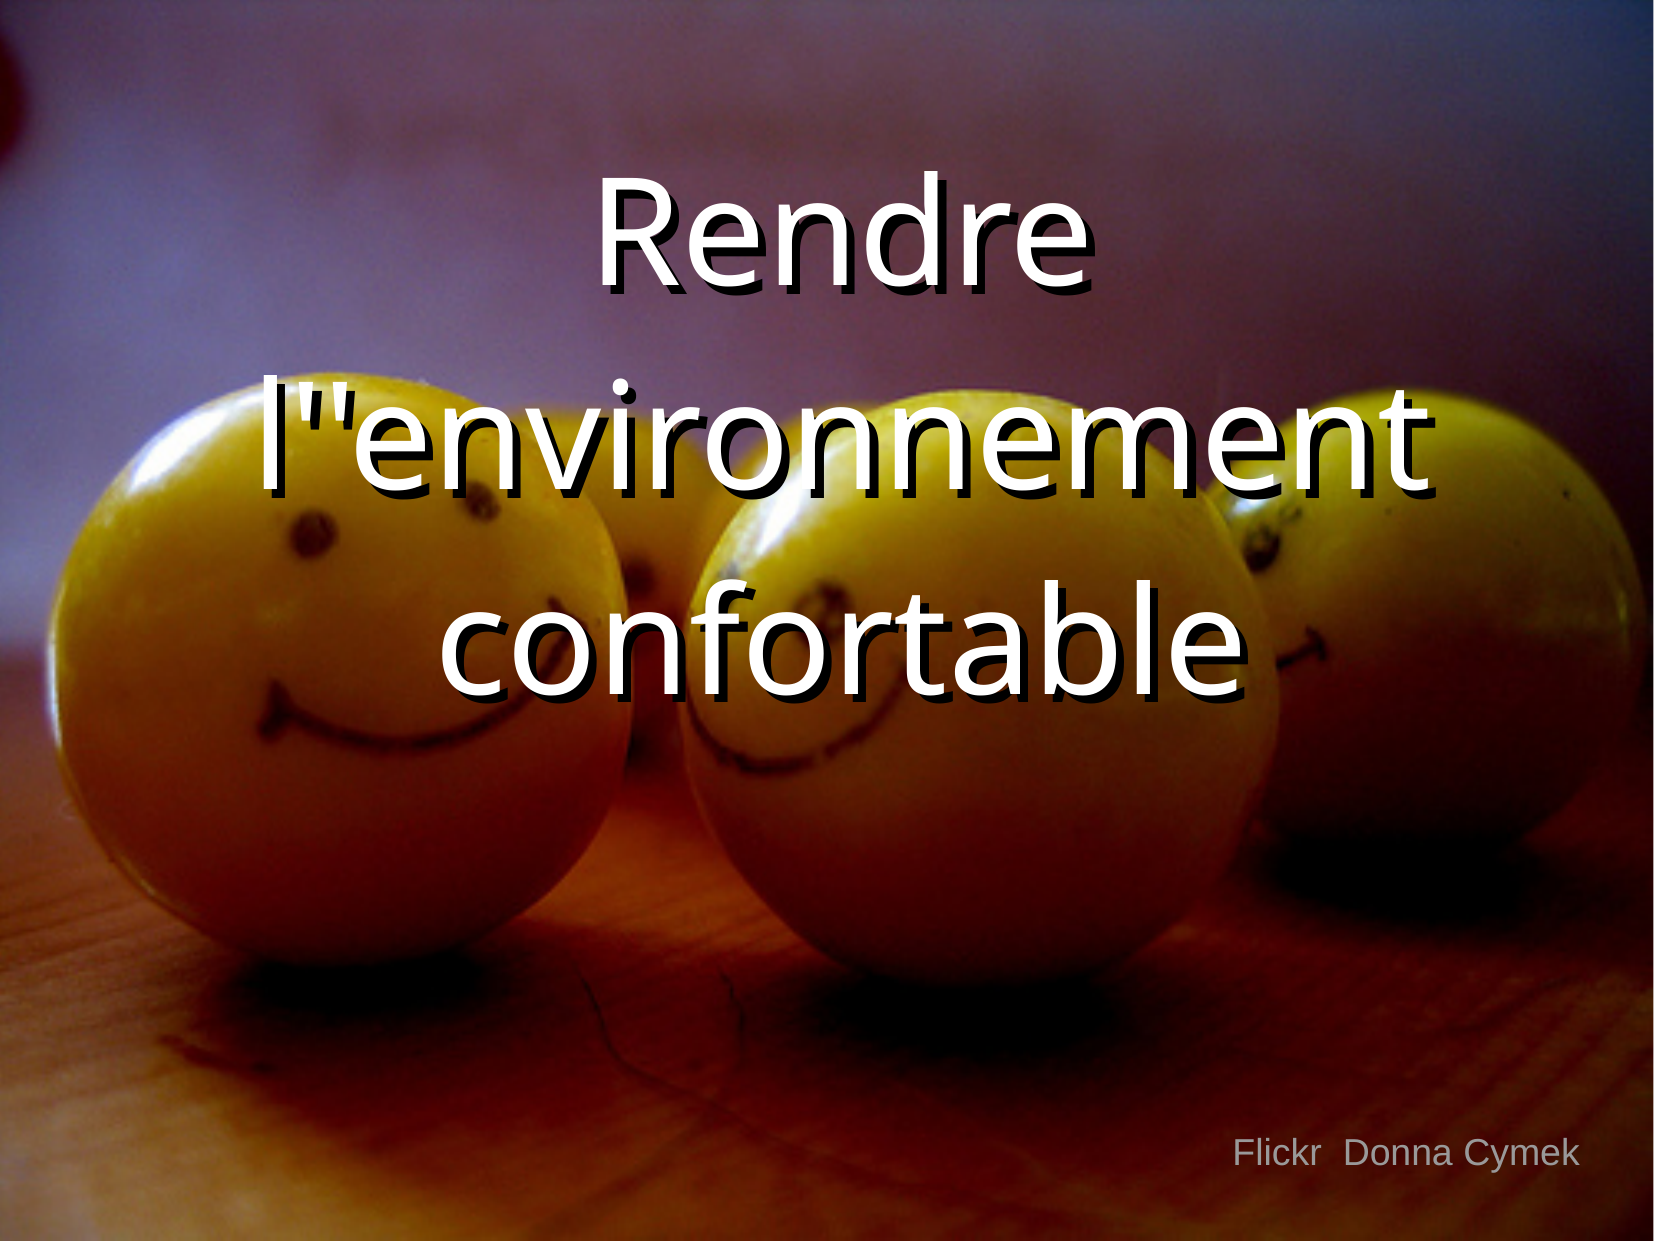

#
Rendre l''environnement confortable
 Flickr Donna Cymek